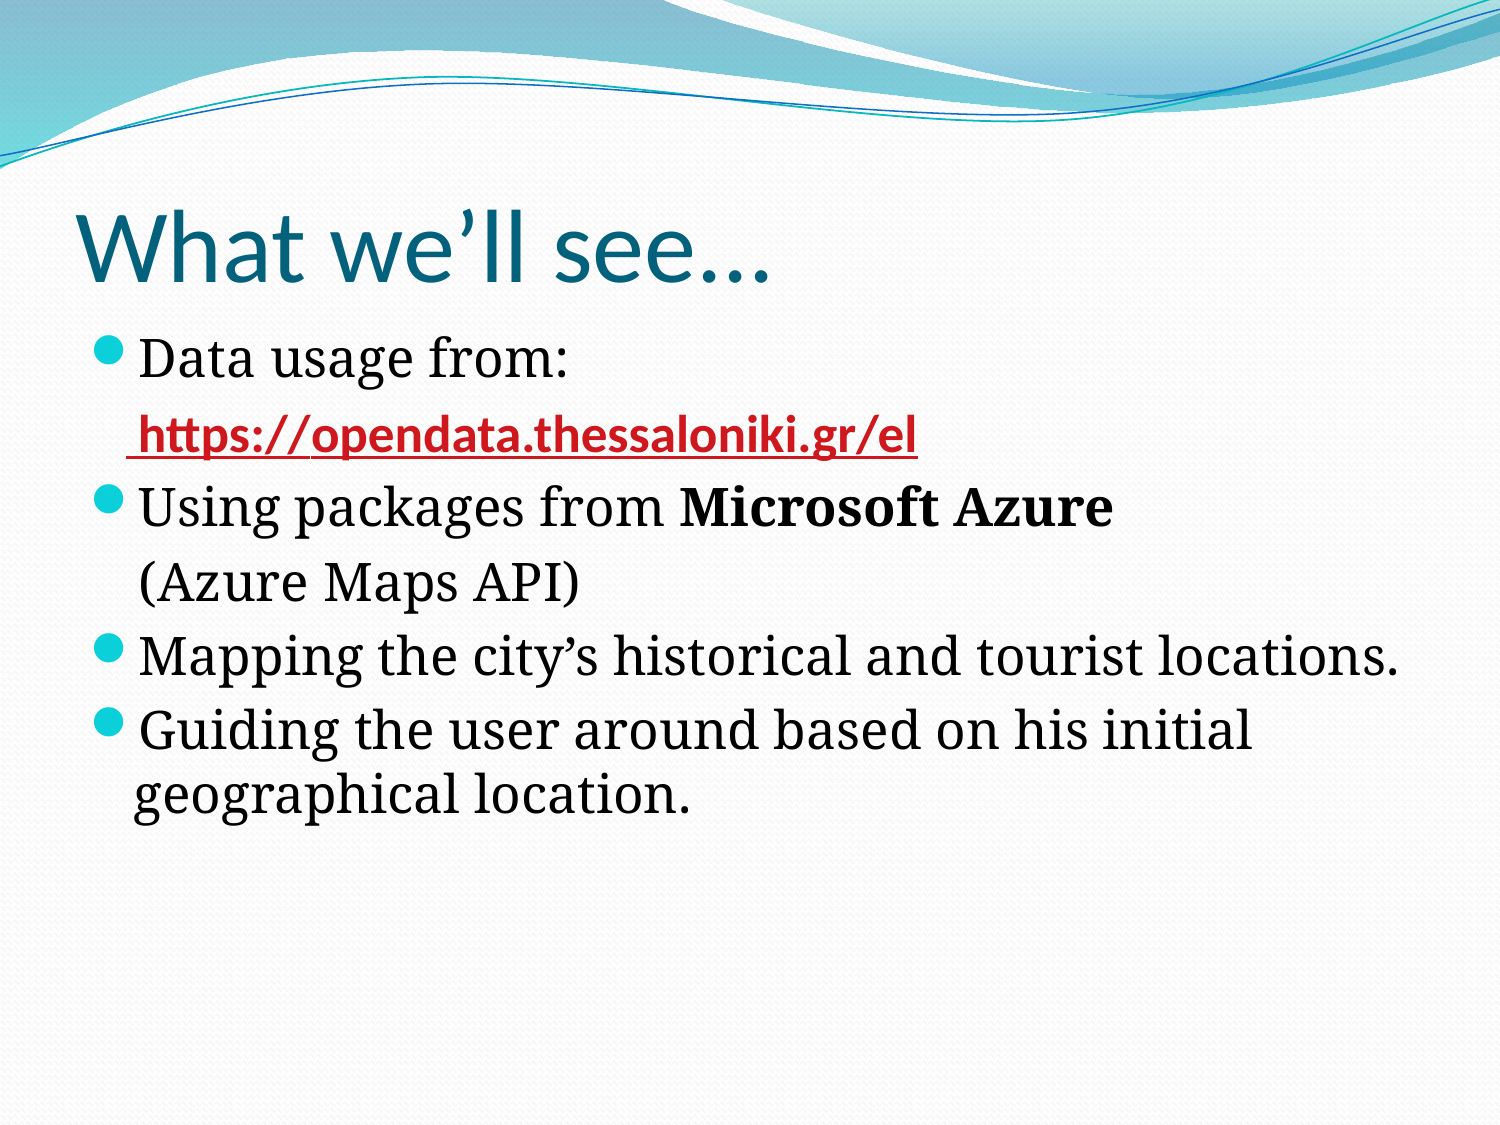

# What we’ll see...
Data usage from:
 https://opendata.thessaloniki.gr/el
Using packages from Microsoft Azure
(Azure Maps API)
Mapping the city’s historical and tourist locations.
Guiding the user around based on his initial geographical location.